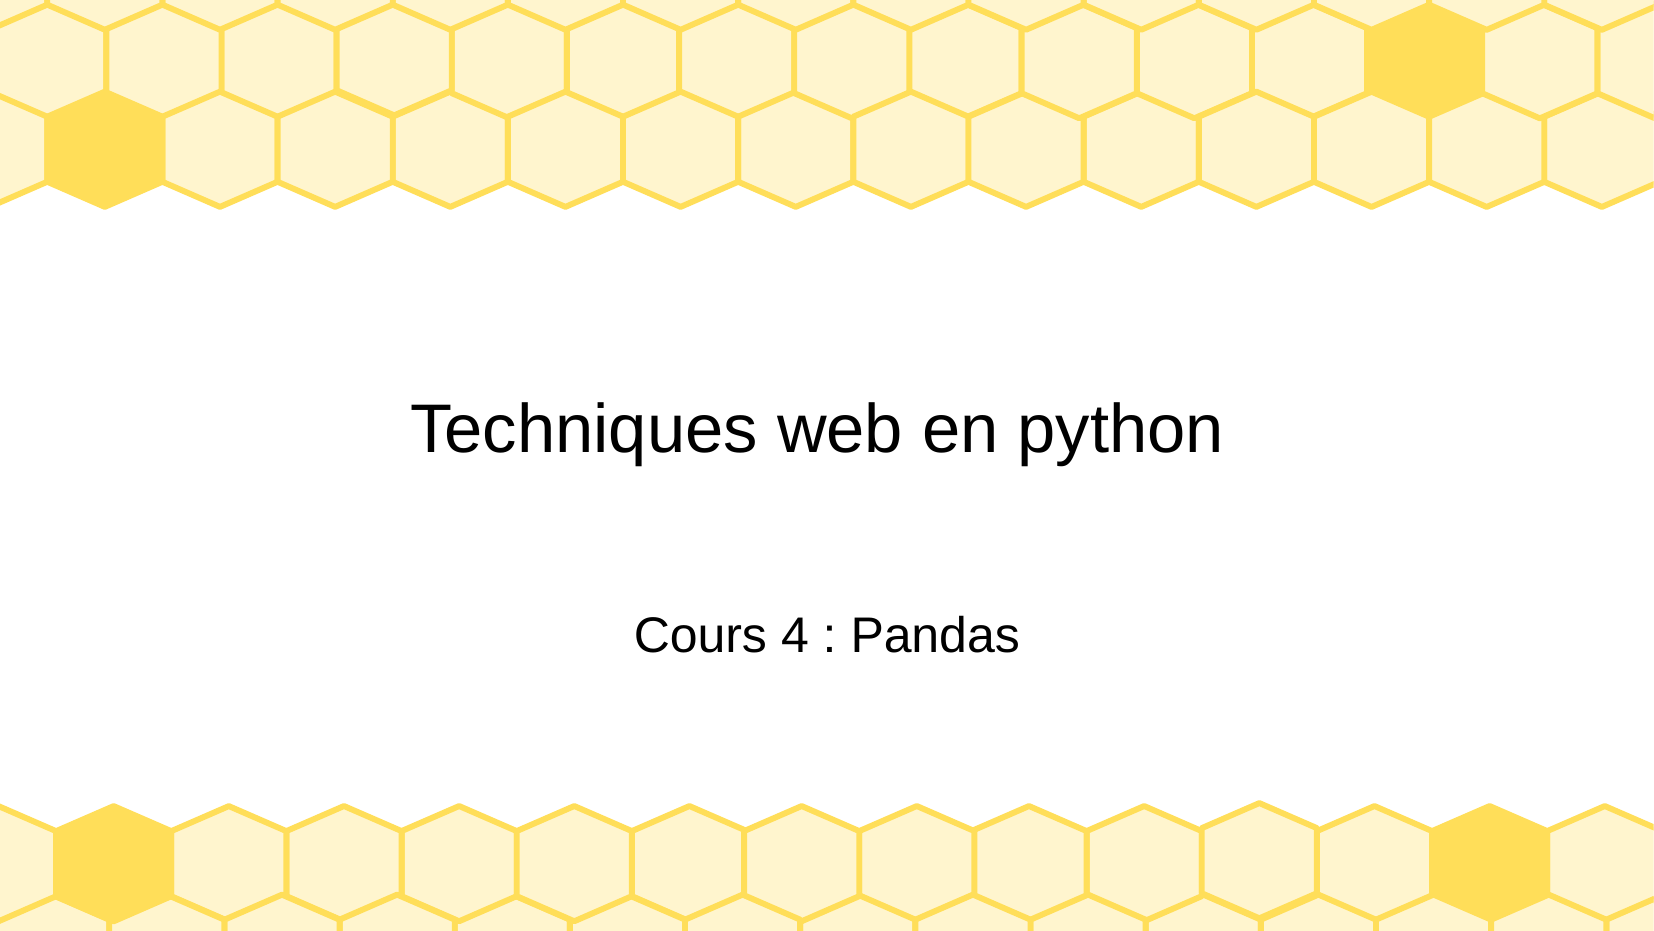

# Techniques web en python
Cours 4 : Pandas